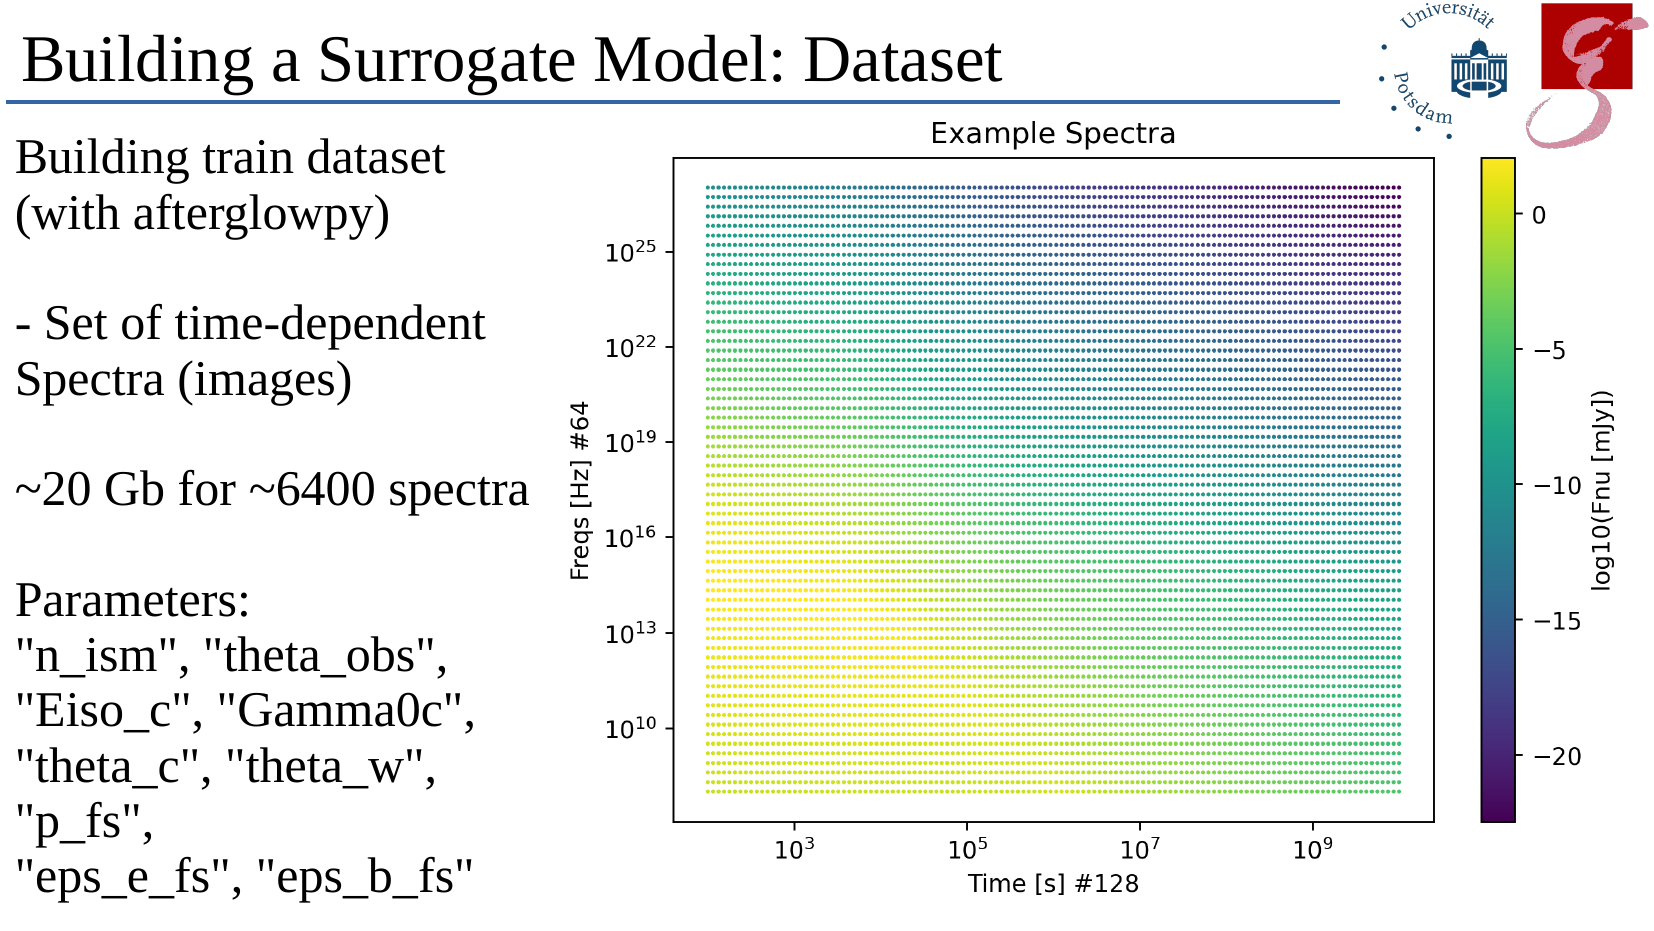

# Building a Surrogate Model: Dataset
Building train dataset
(with afterglowpy)
- Set of time-dependent
Spectra (images)
~20 Gb for ~6400 spectra
Parameters:
"n_ism", "theta_obs",
"Eiso_c", "Gamma0c",
"theta_c", "theta_w",
"p_fs",
"eps_e_fs", "eps_b_fs"